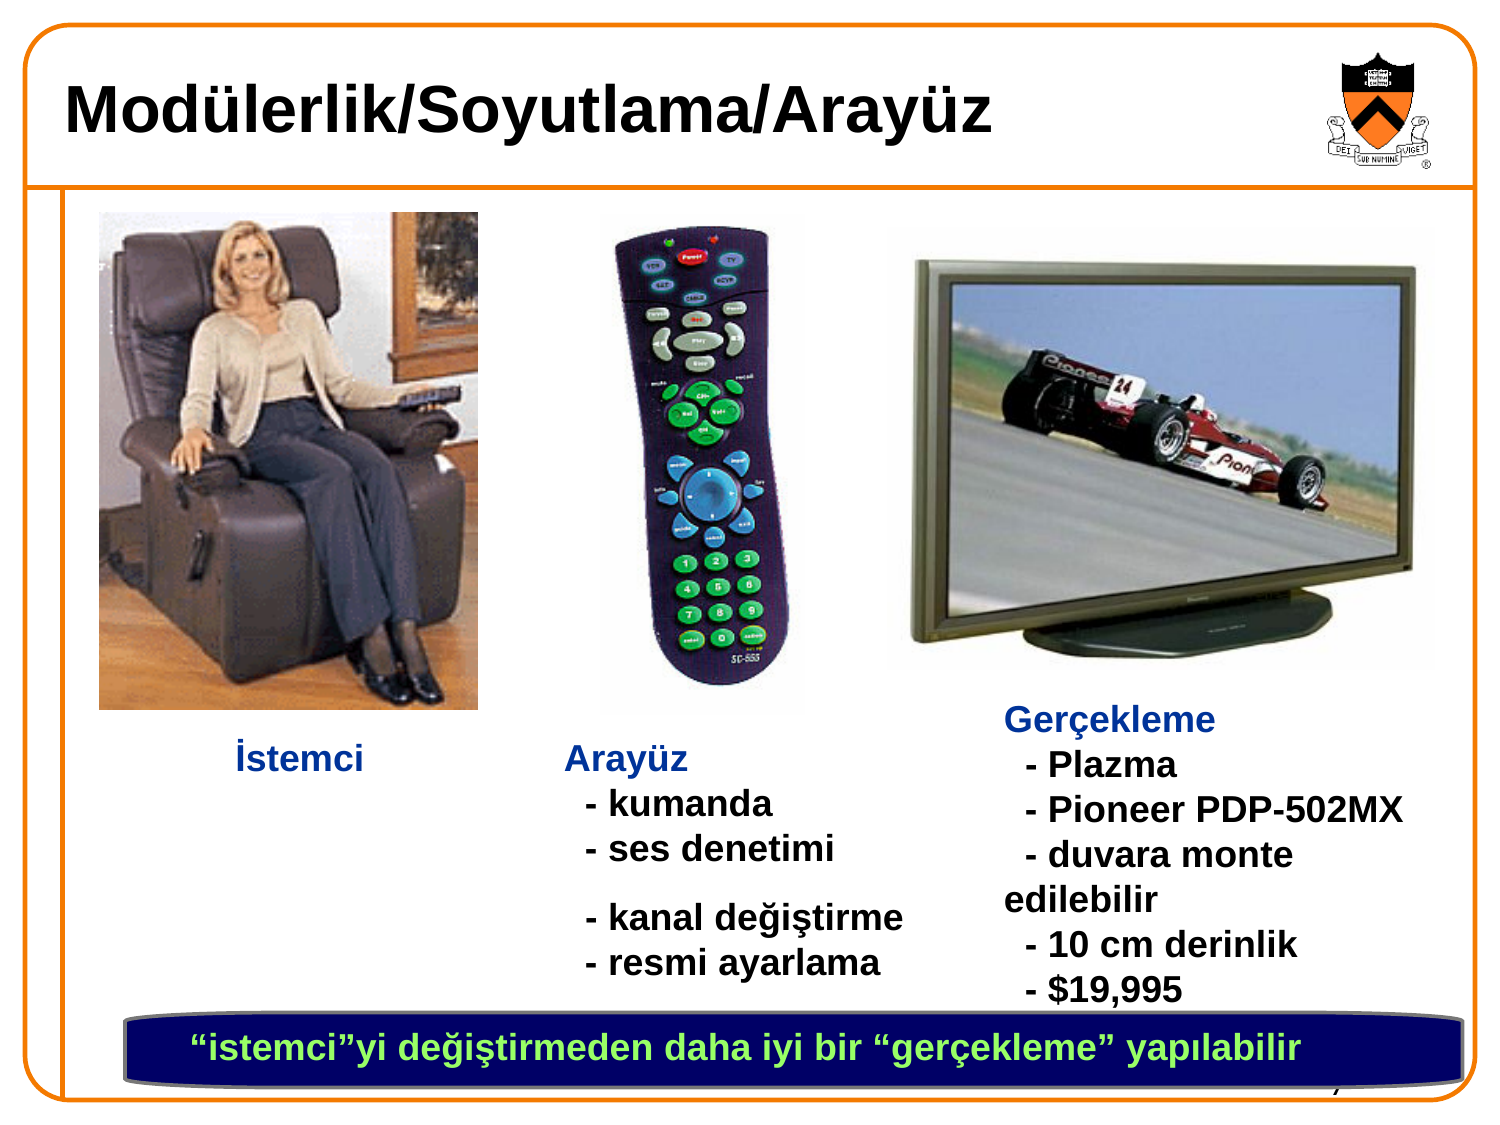

# Modülerlik/Soyutlama/Arayüz
Gerçekleme
 - Plazma
 - Pioneer PDP-502MX
 - duvara monte edilebilir
 - 10 cm derinlik
 - $19,995
İstemci
Arayüz
 - kumanda
 - ses denetimi
 - kanal değiştirme
 - resmi ayarlama
“istemci”yi değiştirmeden daha iyi bir “gerçekleme” yapılabilir
7